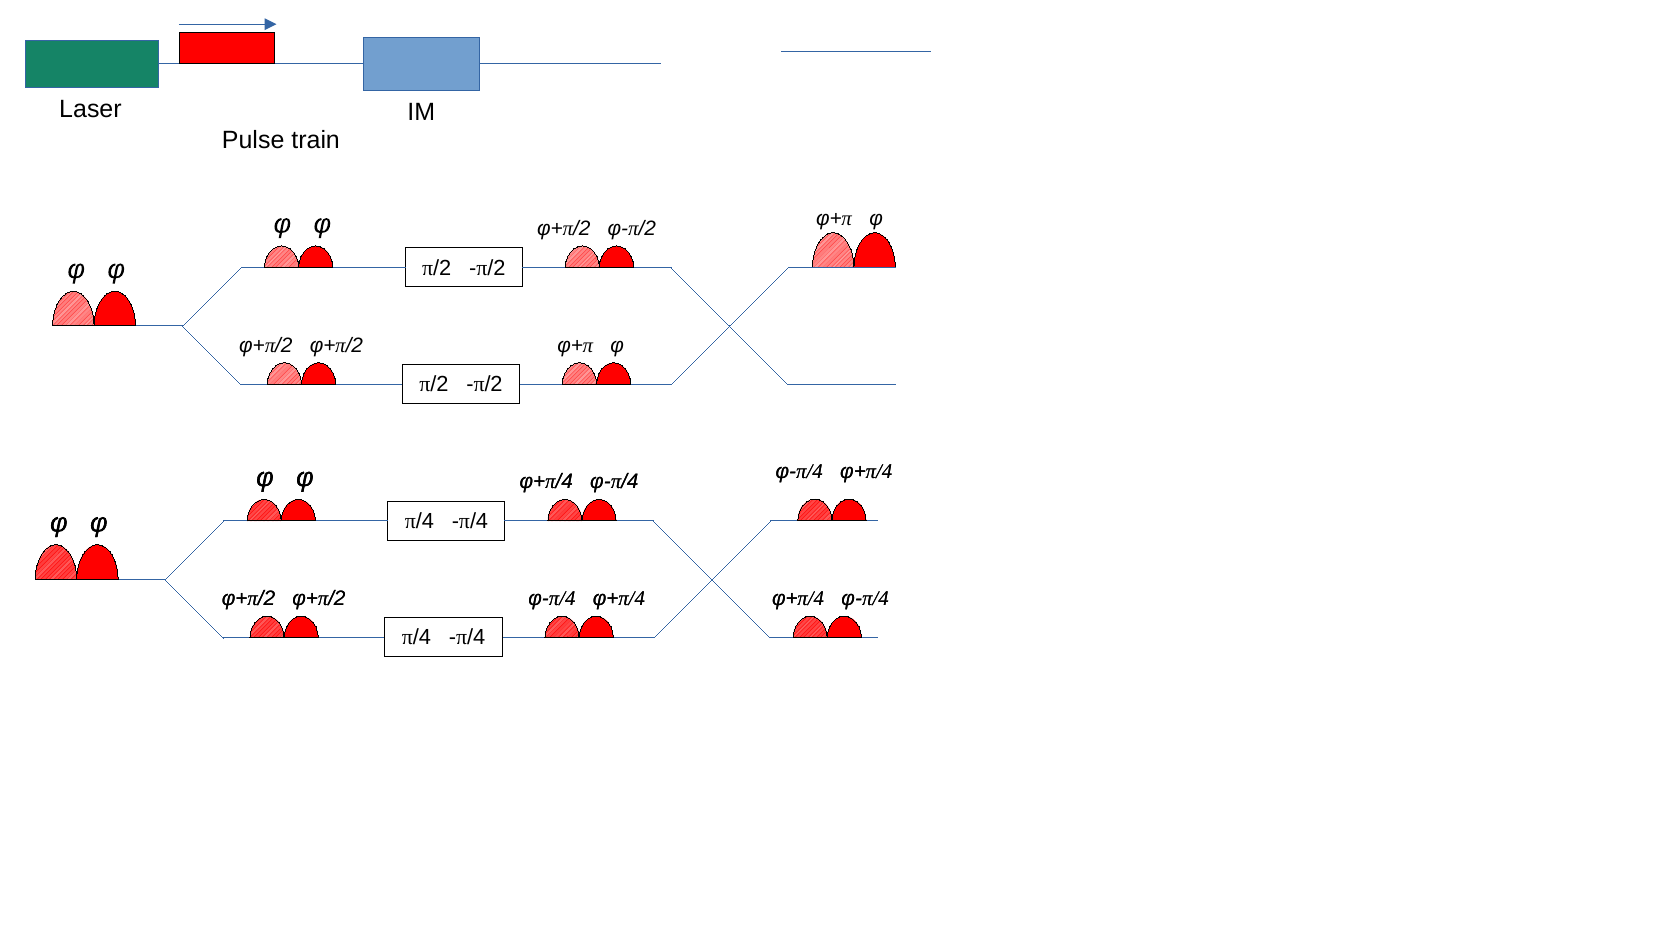

Laser
IM
Pulse train
 φ+π φ
φ+π/2 φ-π/2
π/2 -π/2
φ+π/2 φ+π/2
 φ+π φ
π/2 -π/2
φ-π/4 φ+π/4
φ-π/4 φ+π/4
φ+π/4 φ-π/4
φ+π/4 φ-π/4
π/4 -π/4
π/4 -π/4
φ+π/4 φ-π/4
φ+π/4 φ-π/4
φ+π/2 φ+π/2
φ+π/2 φ+π/2
 φ-π/4 φ+π/4
 φ-π/4 φ+π/4
π/4 -π/4
π/4 -π/4